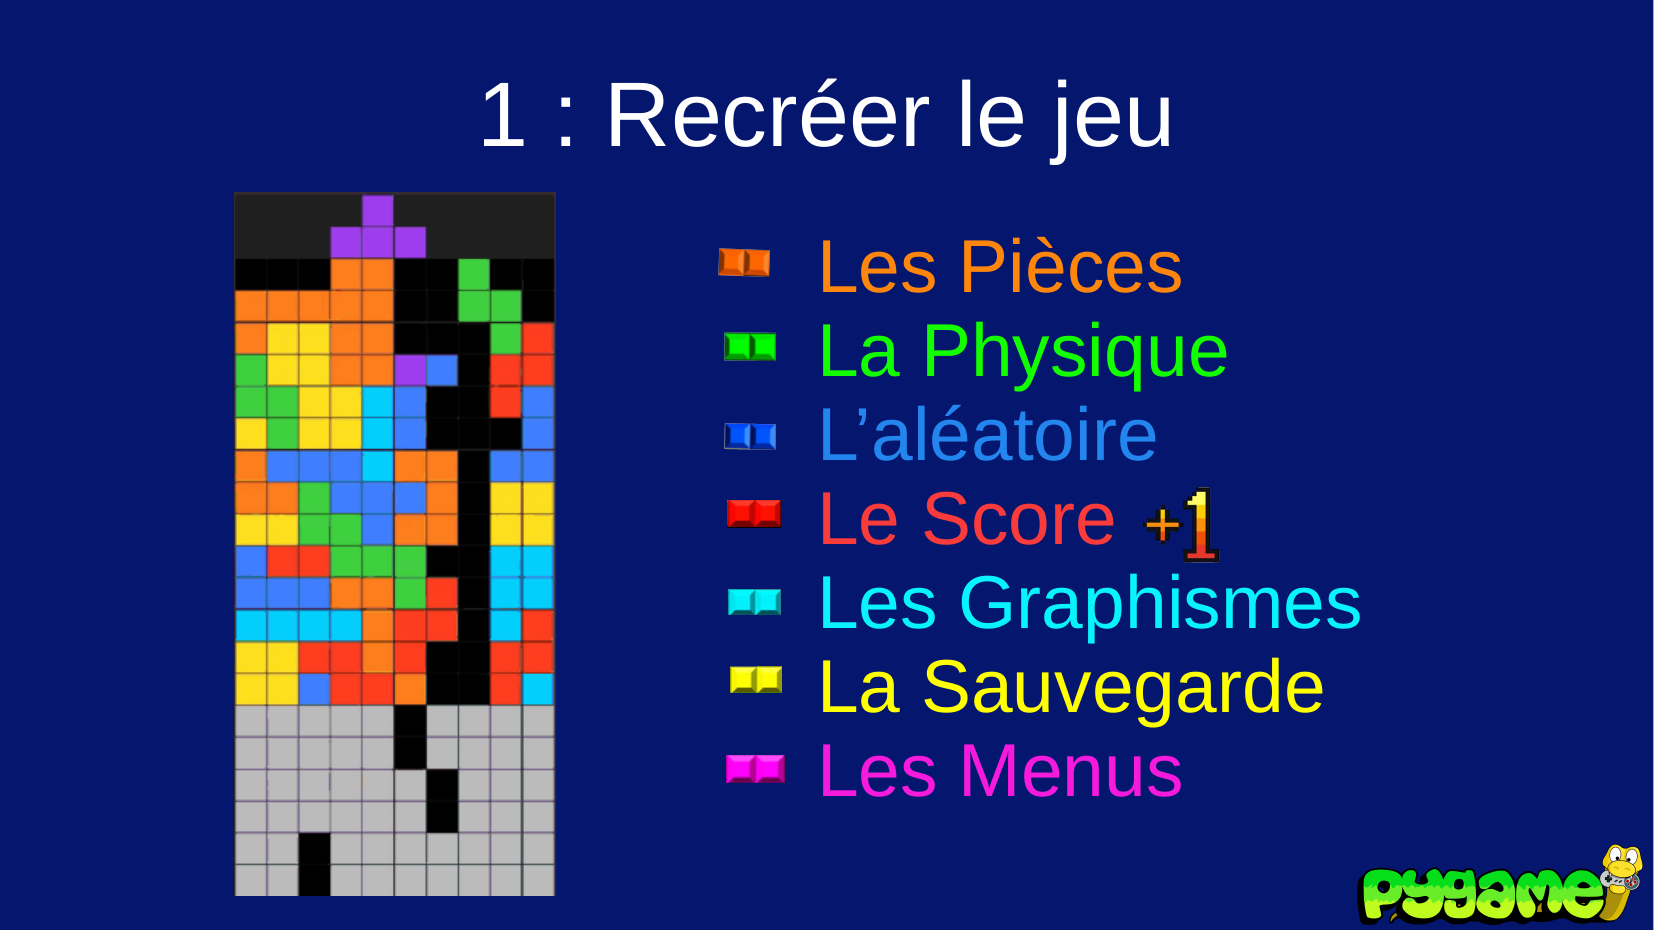

# 1 : Recréer le jeu
Les Pièces
La Physique
L’aléatoire
Le Score
Les Graphismes
La Sauvegarde
Les Menus